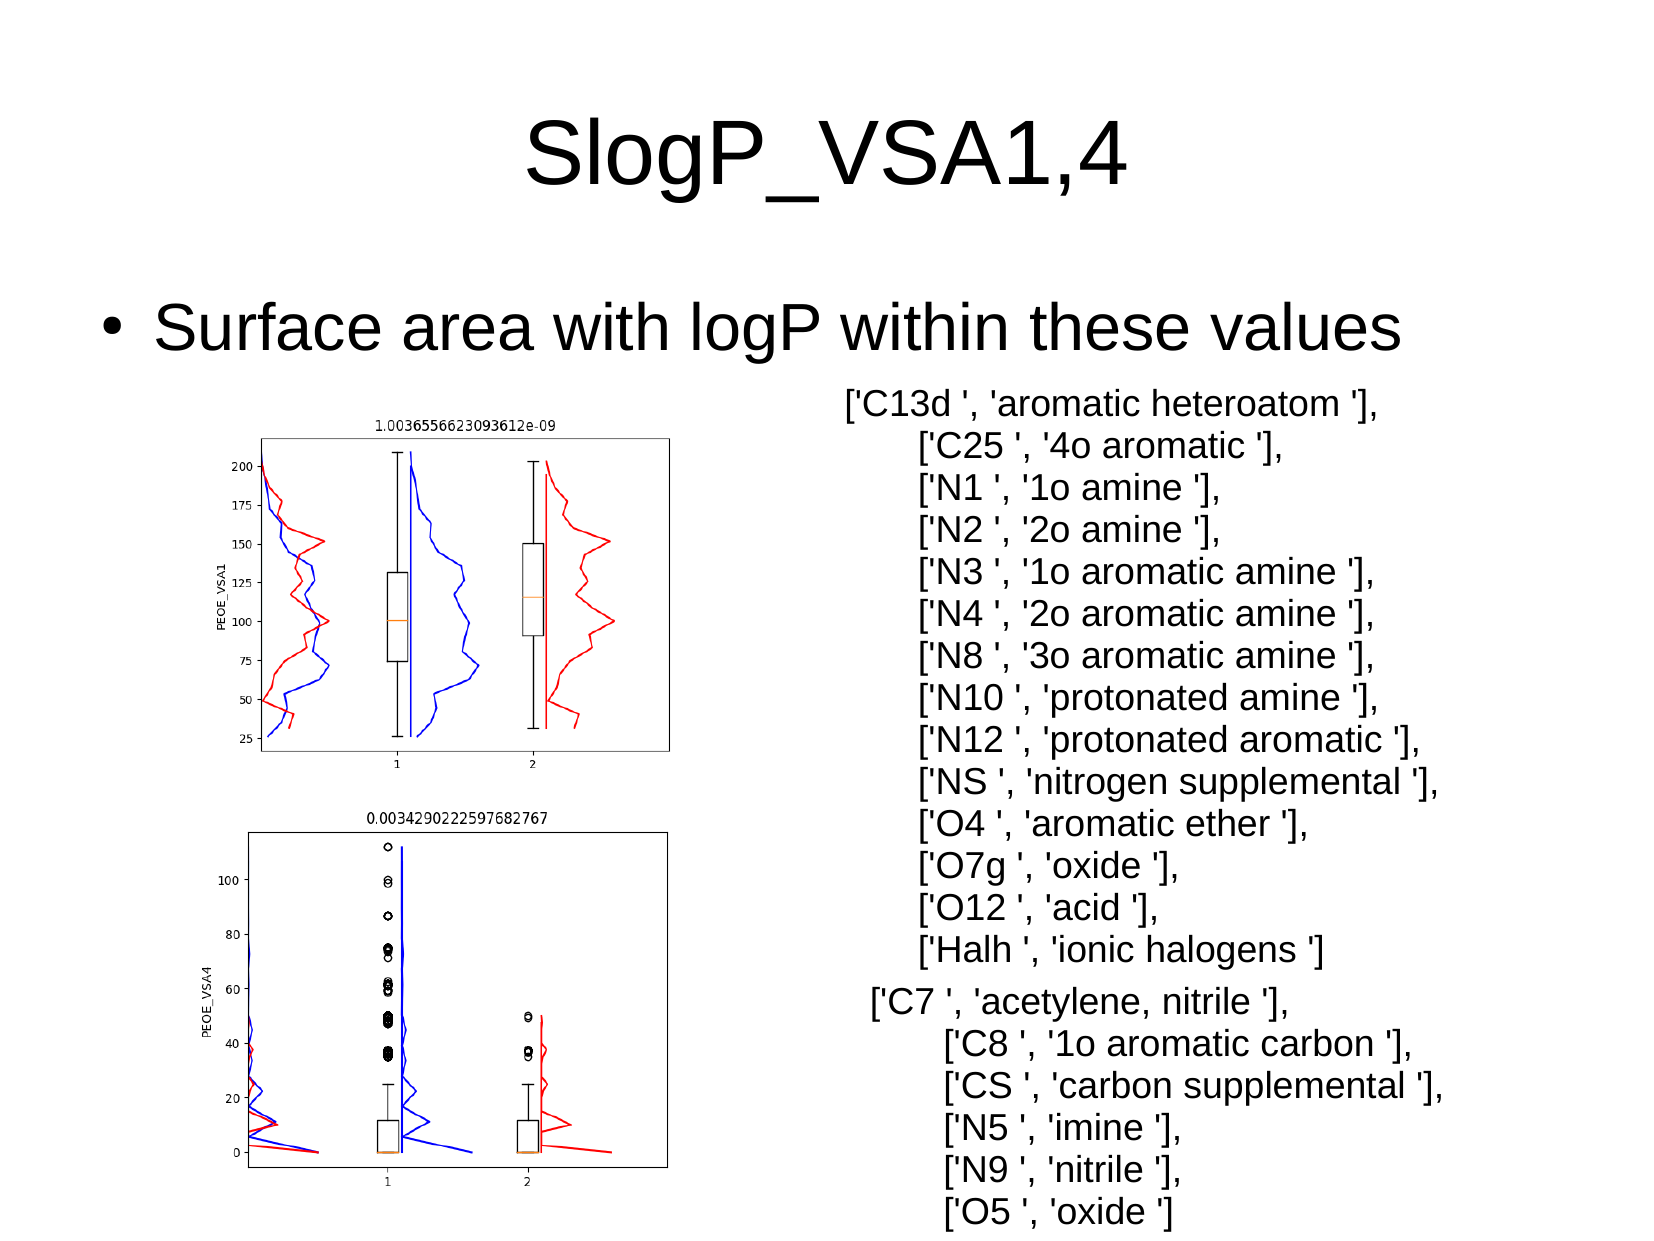

# SlogP_VSA1,4
Surface area with logP within these values
['C13d ', 'aromatic heteroatom '],
 ['C25 ', '4o aromatic '],
 ['N1 ', '1o amine '],
 ['N2 ', '2o amine '],
 ['N3 ', '1o aromatic amine '],
 ['N4 ', '2o aromatic amine '],
 ['N8 ', '3o aromatic amine '],
 ['N10 ', 'protonated amine '],
 ['N12 ', 'protonated aromatic '],
 ['NS ', 'nitrogen supplemental '],
 ['O4 ', 'aromatic ether '],
 ['O7g ', 'oxide '],
 ['O12 ', 'acid '],
 ['Halh ', 'ionic halogens ']
['C7 ', 'acetylene, nitrile '],
 ['C8 ', '1o aromatic carbon '],
 ['CS ', 'carbon supplemental '],
 ['N5 ', 'imine '],
 ['N9 ', 'nitrile '],
 ['O5 ', 'oxide ']